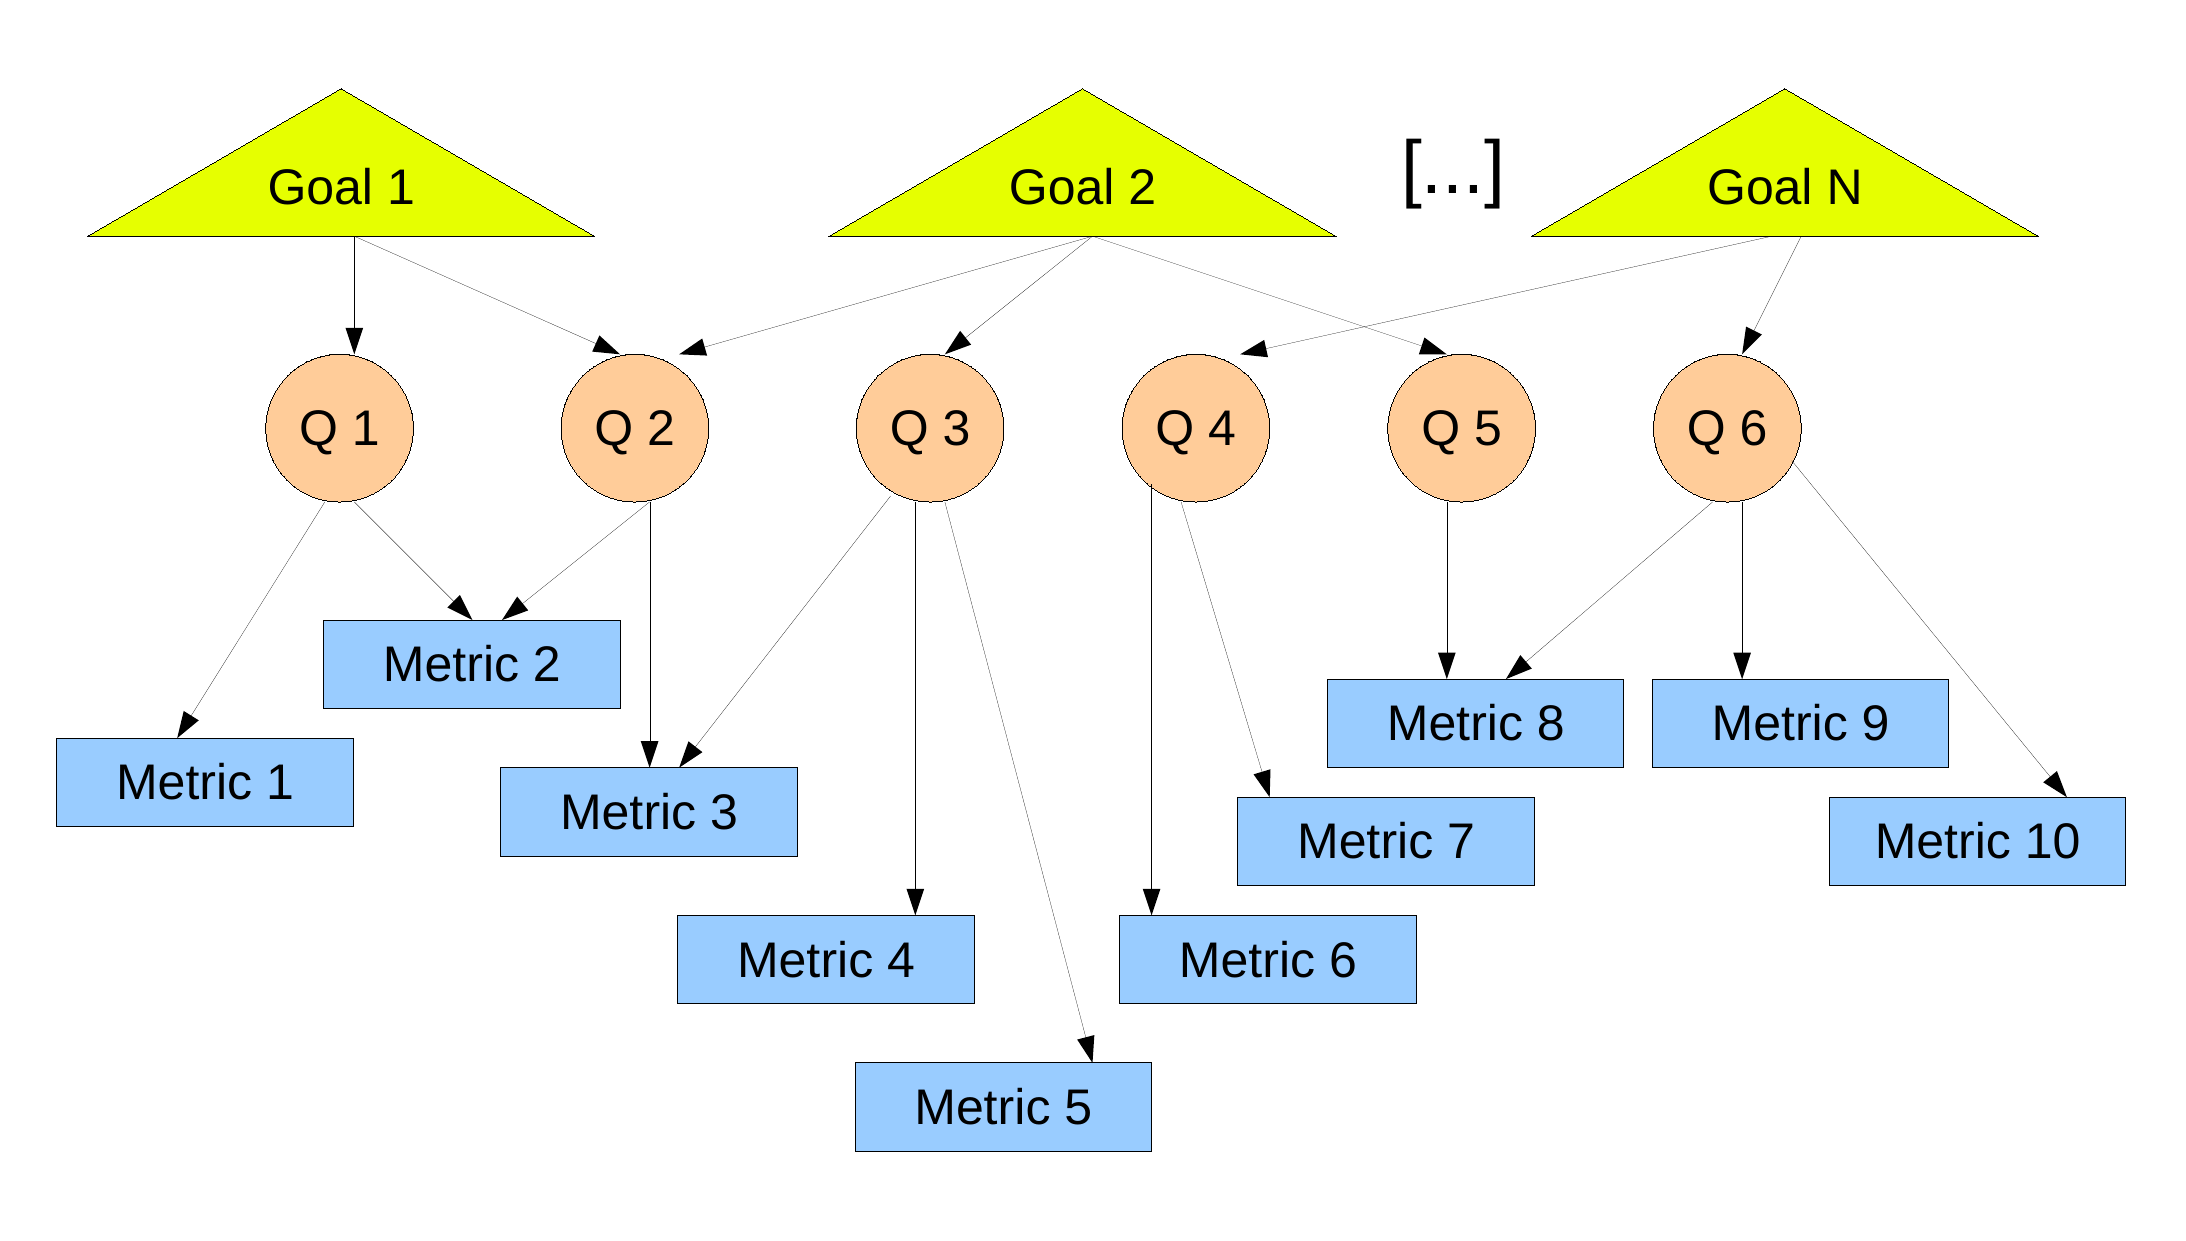

Goal 1
Goal 2
Goal N
[...]
Q 1
Q 2
Q 3
Q 4
Q 5
Q 6
Metric 2
Metric 8
Metric 9
Metric 1
Metric 3
Metric 7
Metric 10
Metric 4
Metric 6
Metric 5